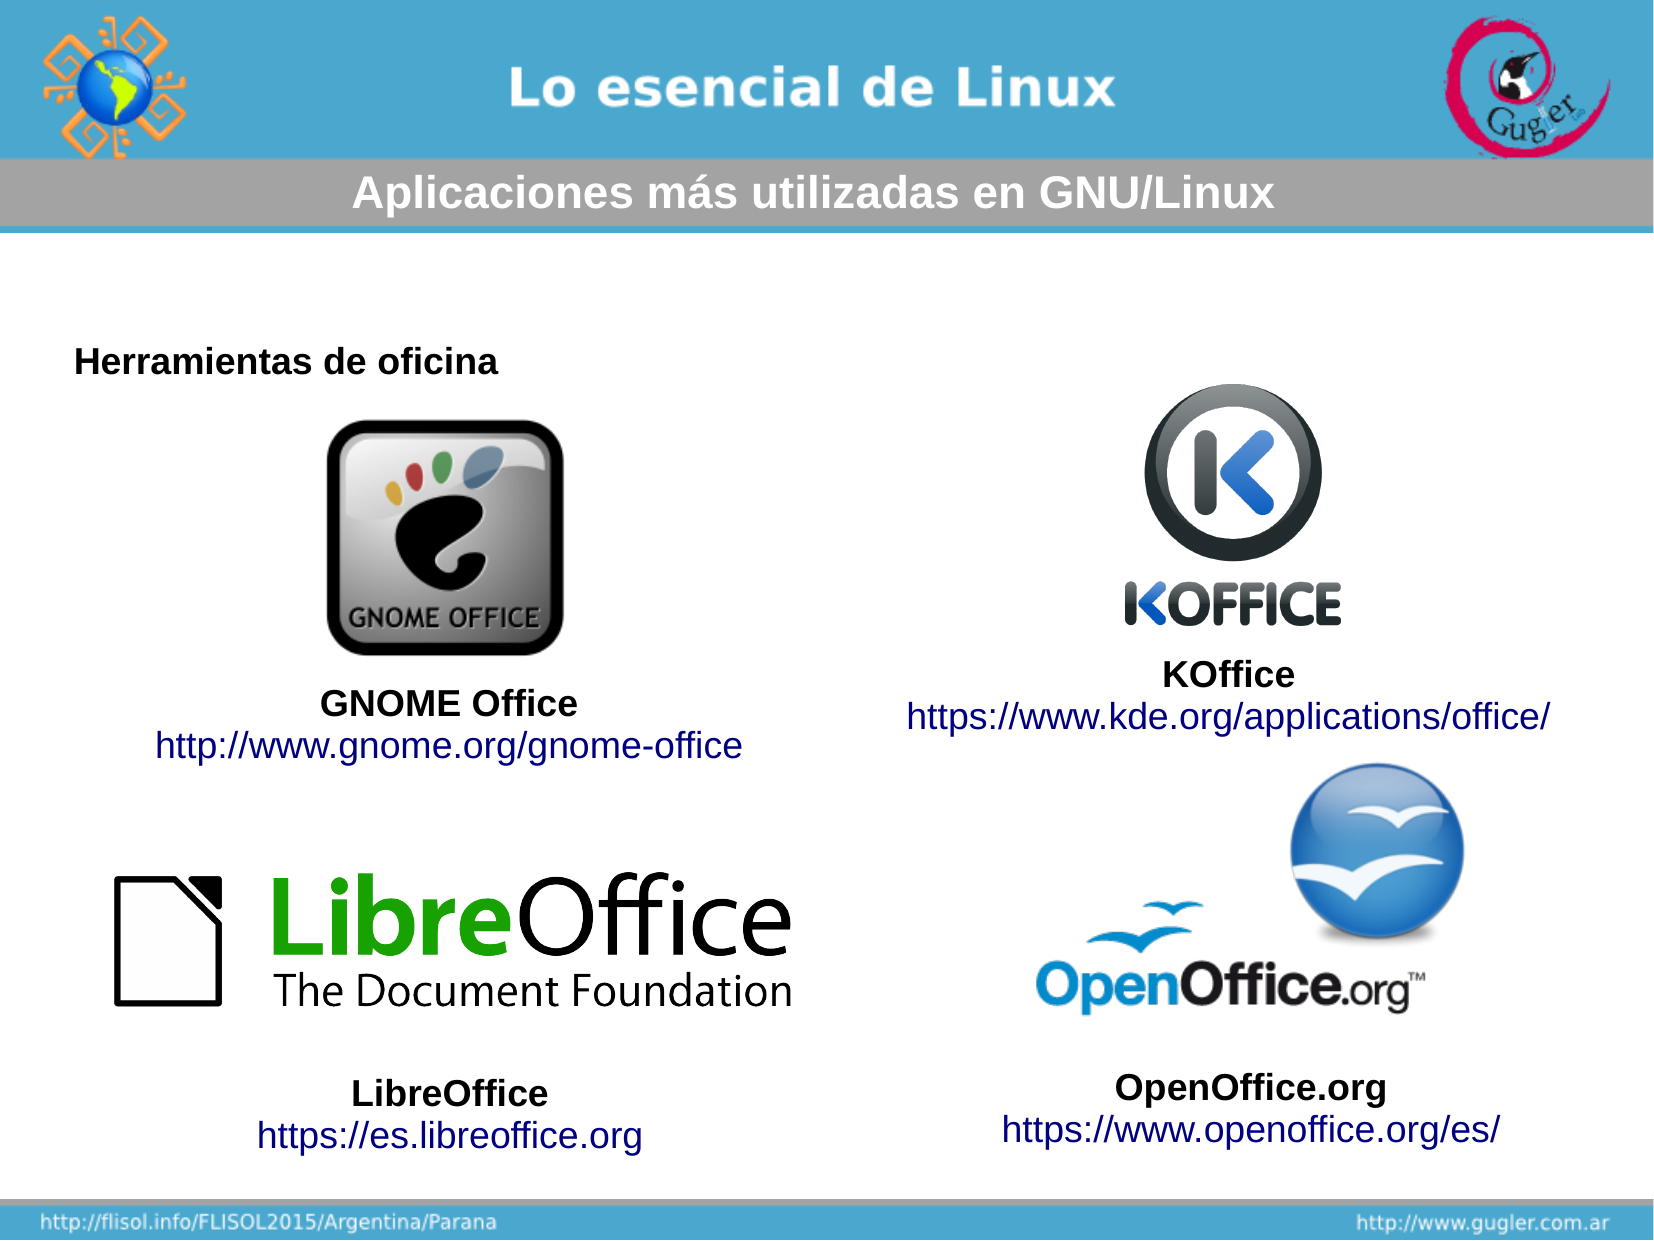

Aplicaciones más utilizadas en GNU/Linux
Herramientas de oficina
KOffice
https://www.kde.org/applications/office/
GNOME Office
http://www.gnome.org/gnome-office
OpenOffice.org
https://www.openoffice.org/es/
LibreOffice
https://es.libreoffice.org